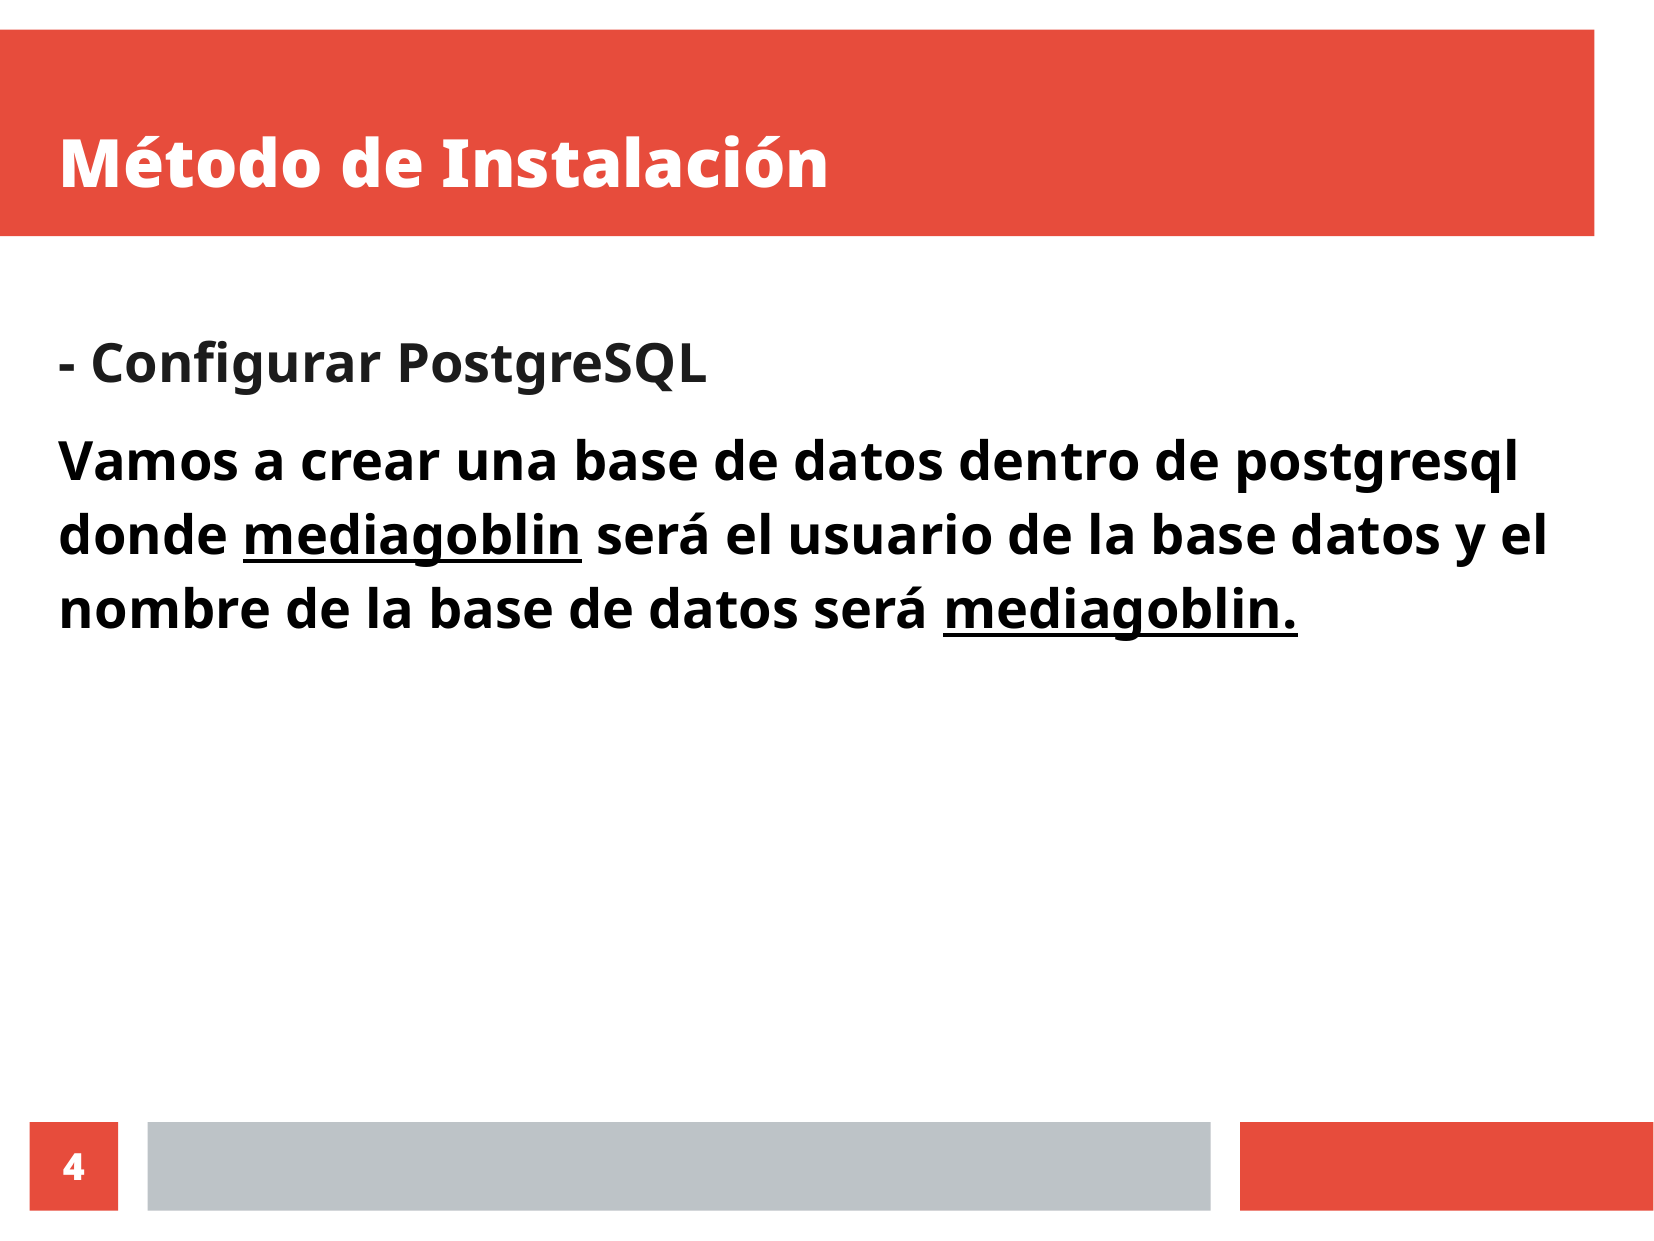

# Método de Instalación
- Configurar PostgreSQL
Vamos a crear una base de datos dentro de postgresql donde mediagoblin será el usuario de la base datos y el nombre de la base de datos será mediagoblin.
4